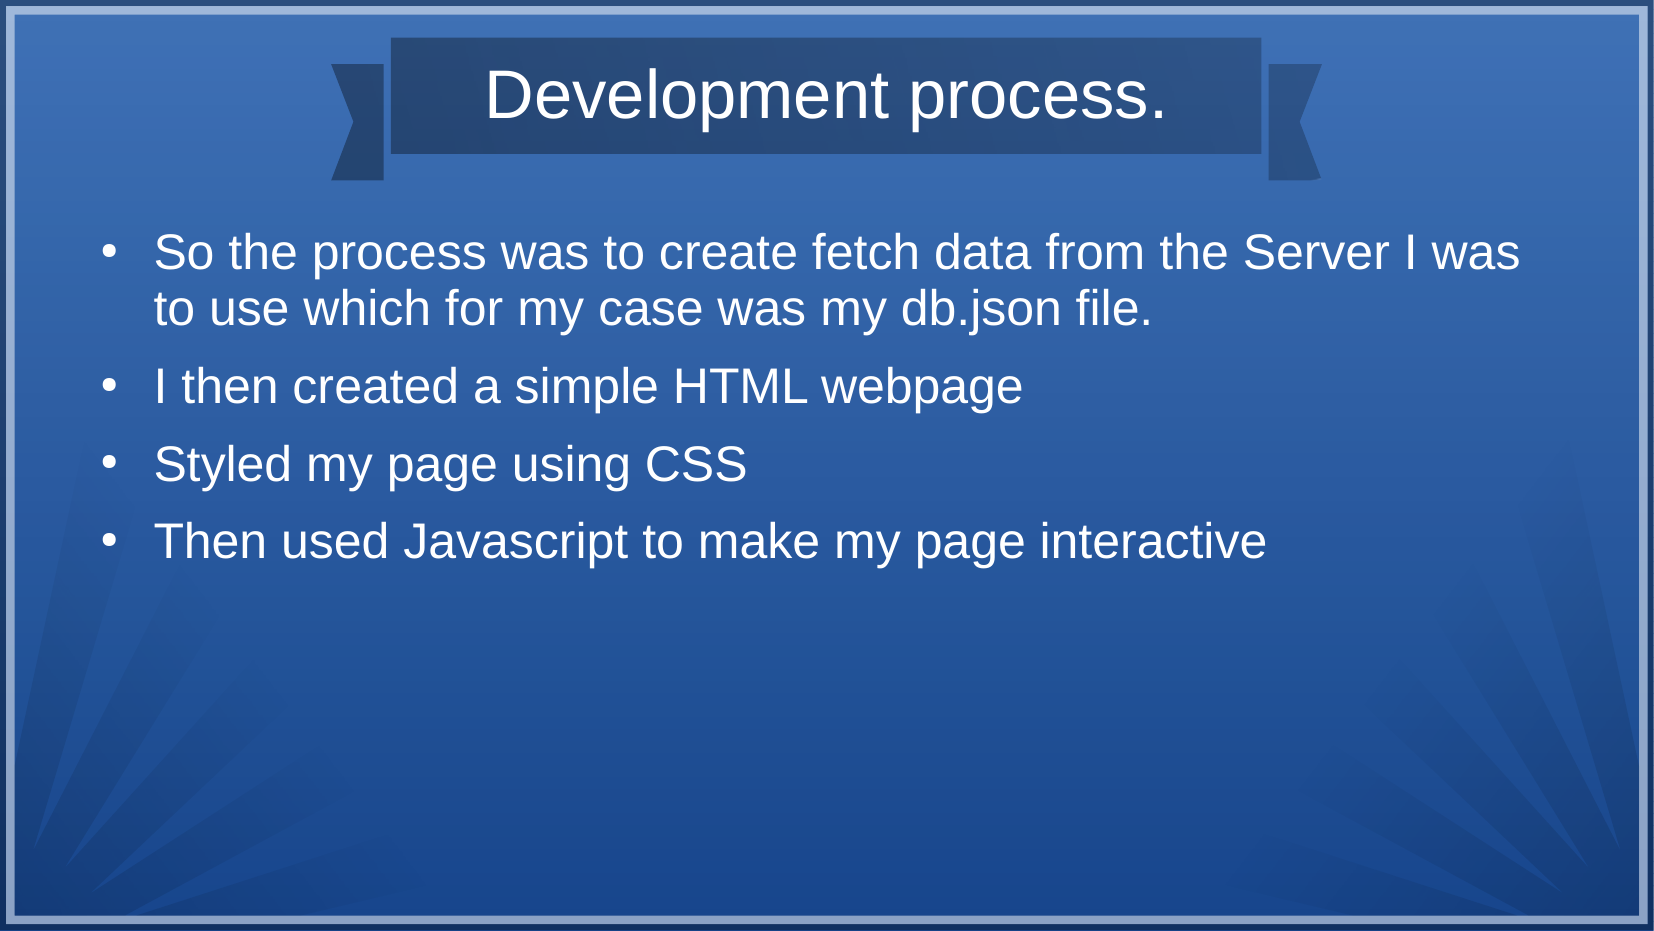

# Development process.
So the process was to create fetch data from the Server I was to use which for my case was my db.json file.
I then created a simple HTML webpage
Styled my page using CSS
Then used Javascript to make my page interactive